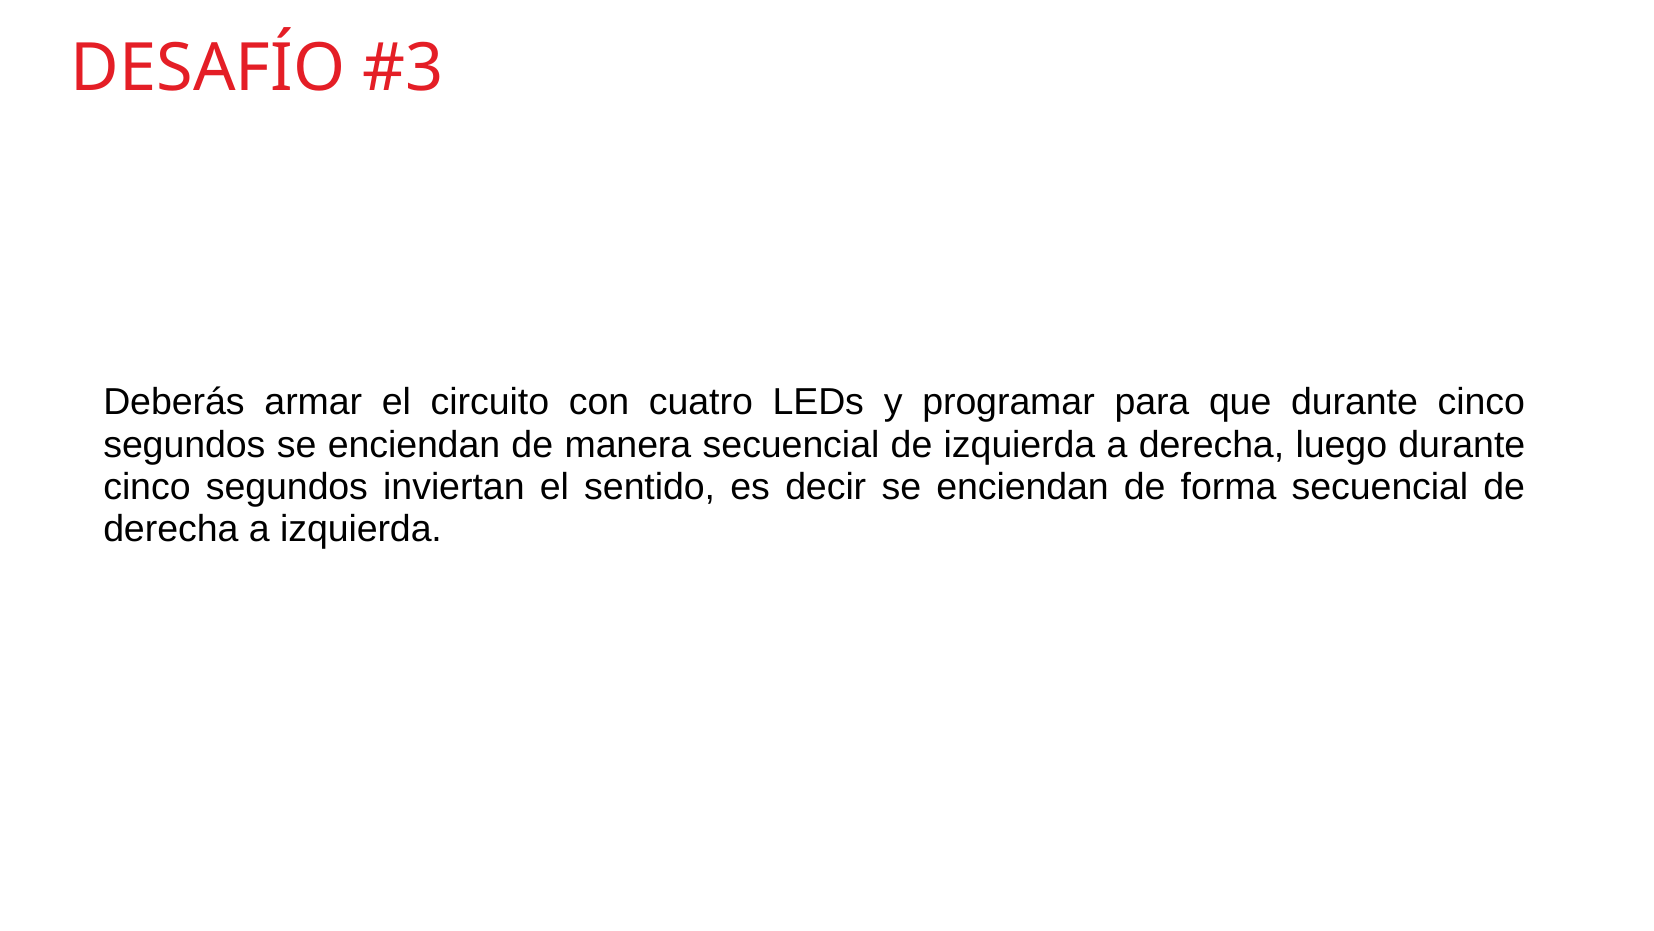

# DESAFÍO #3
Deberás armar el circuito con cuatro LEDs y programar para que durante cinco segundos se enciendan de manera secuencial de izquierda a derecha, luego durante cinco segundos inviertan el sentido, es decir se enciendan de forma secuencial de derecha a izquierda.